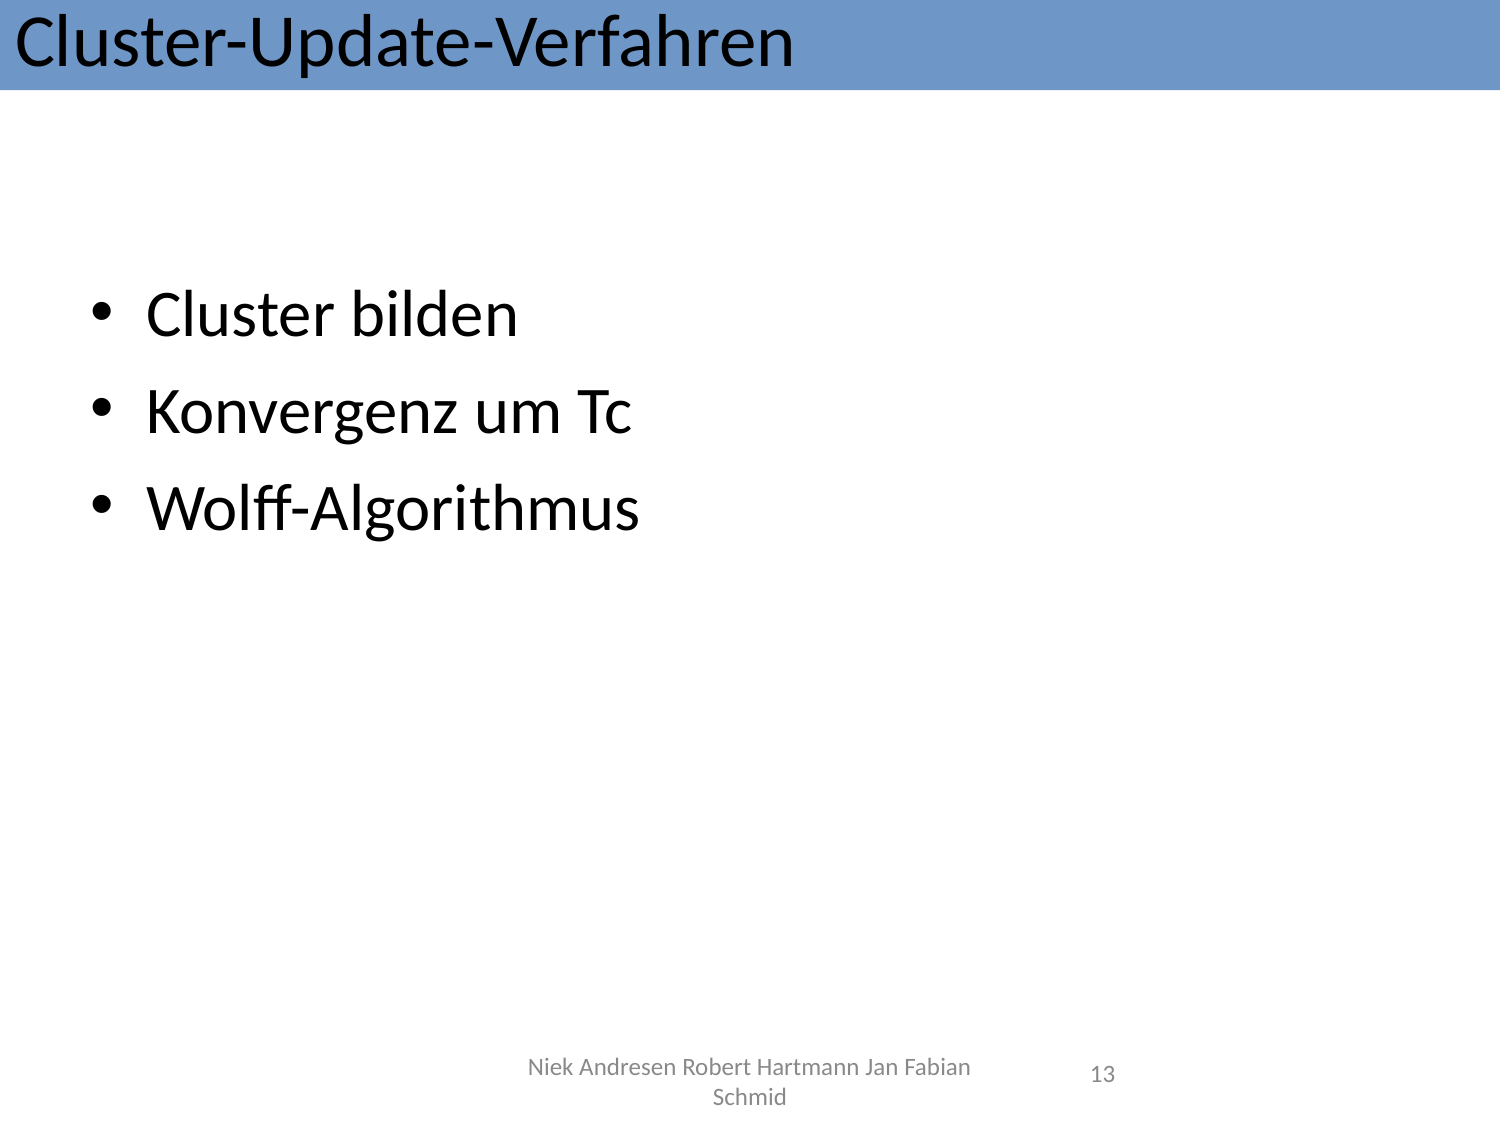

Cluster-Update-Verfahren
# Cluster bilden
Konvergenz um Tc
Wolff-Algorithmus
Niek Andresen Robert Hartmann Jan Fabian Schmid